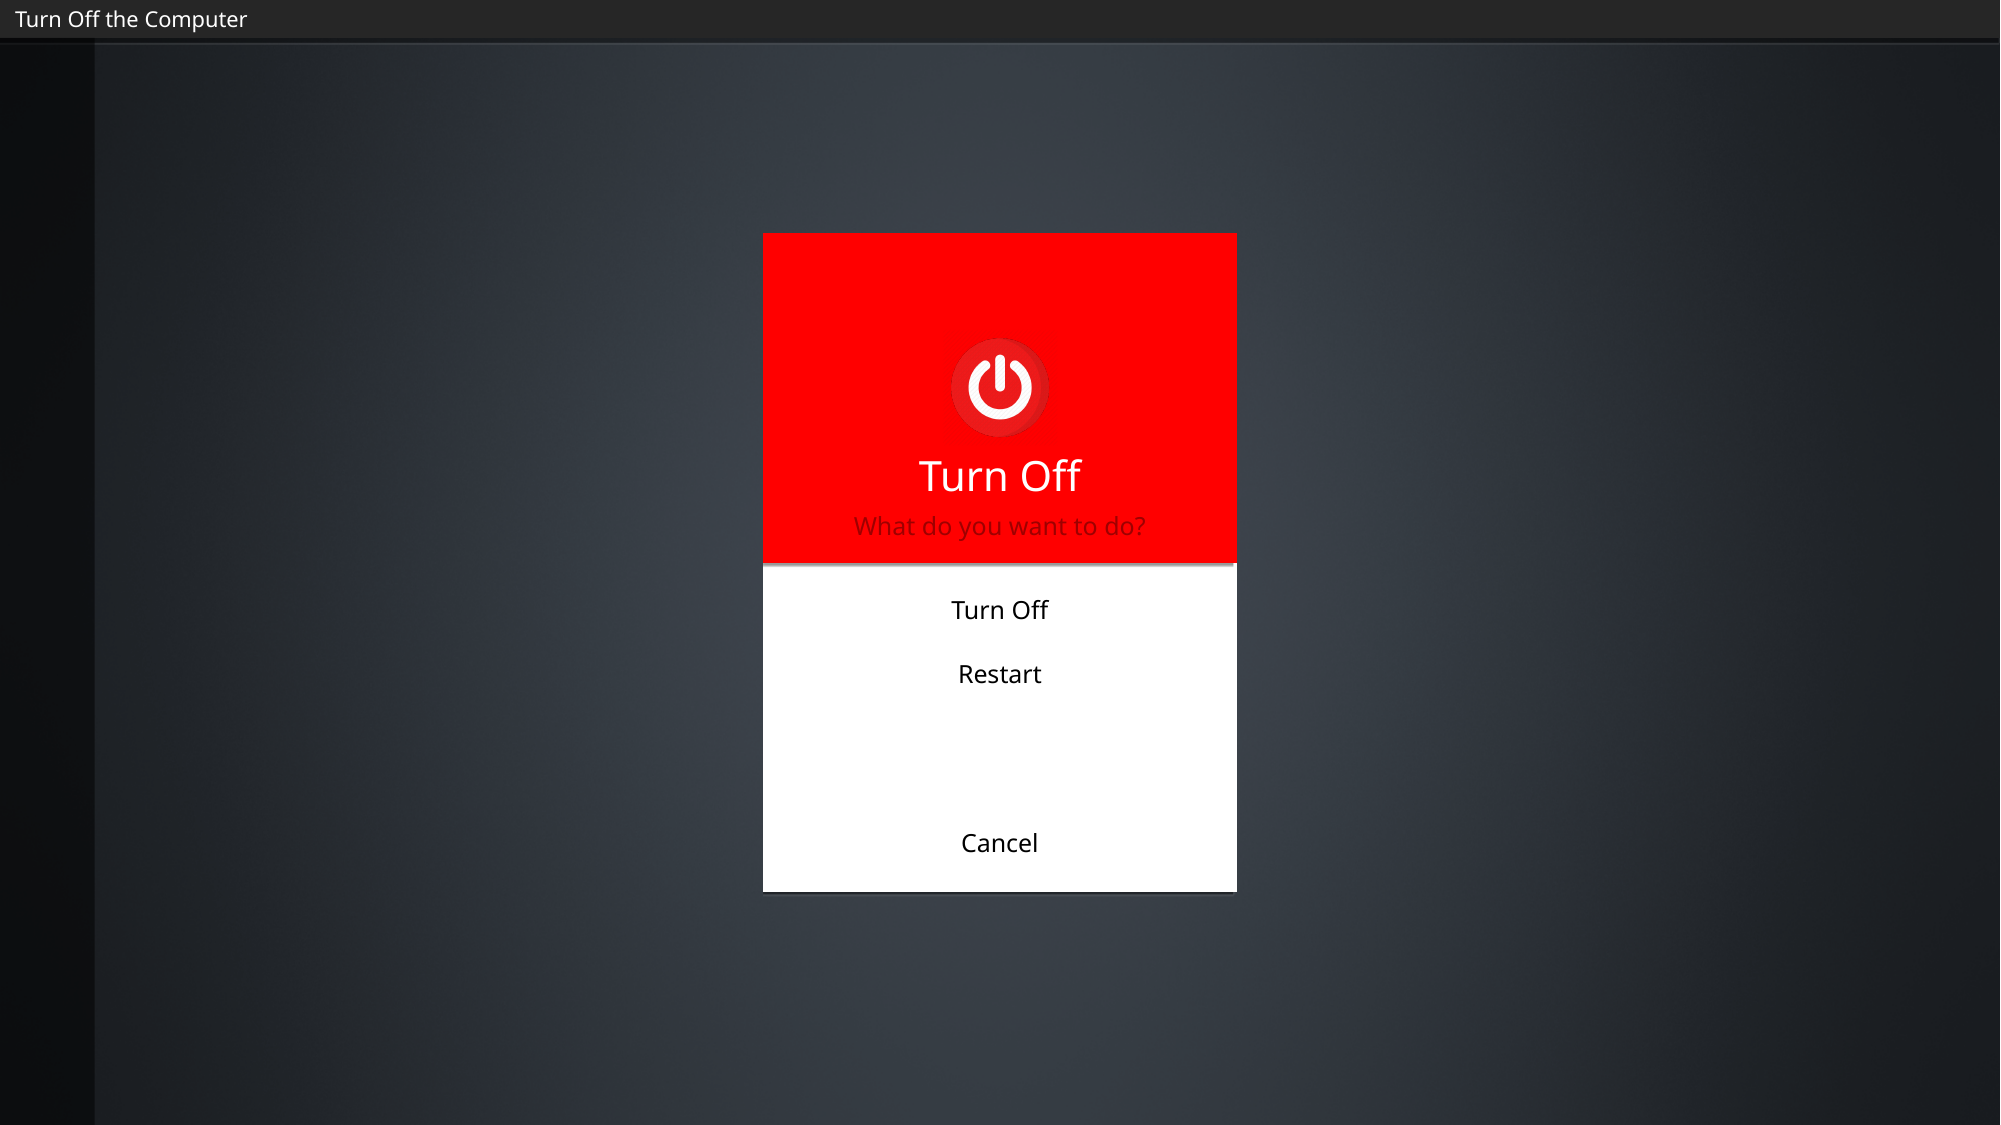

Turn Off the Computer
Turn Off
What do you want to do?
Turn Off
Restart
Cancel